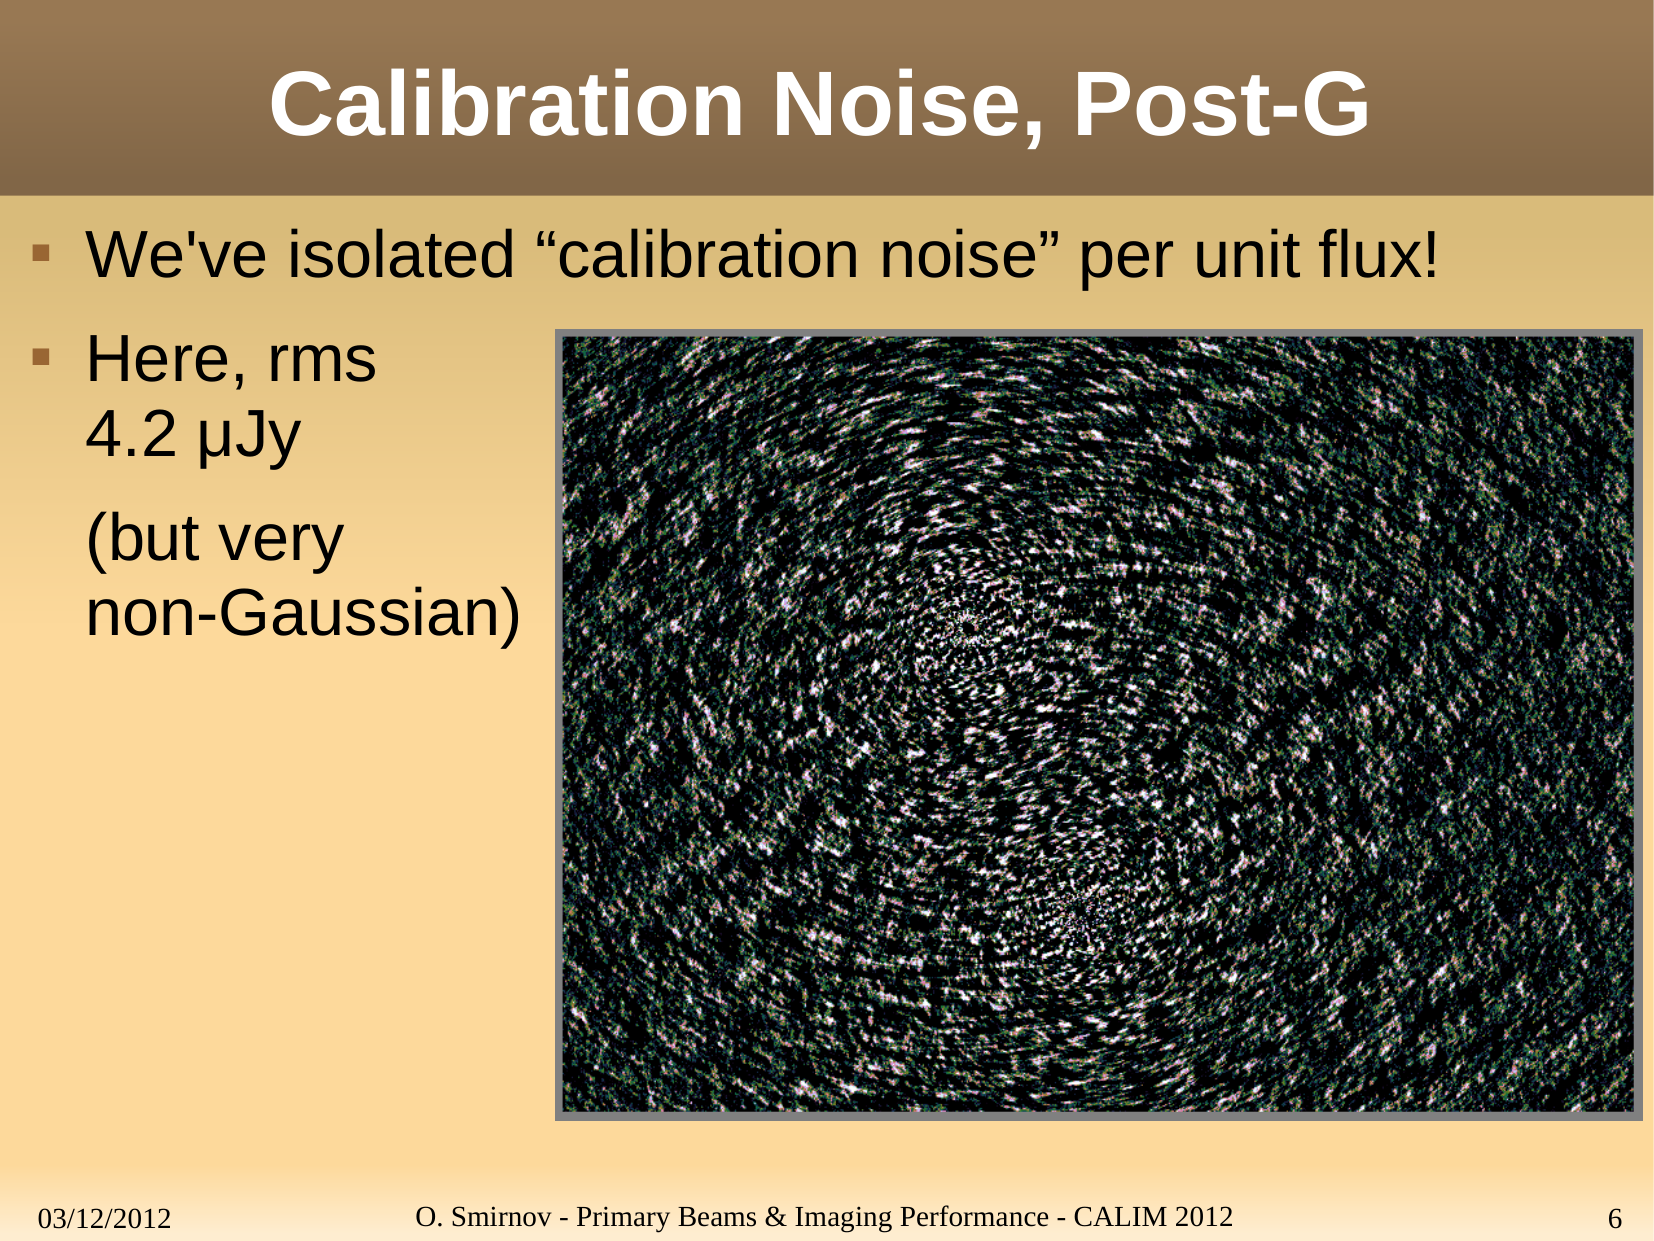

# Calibration Noise, Post-G
We've isolated “calibration noise” per unit flux!
Here, rms
4.2 μJy
(but very
non-Gaussian)
O. Smirnov - Primary Beams & Imaging Performance - CALIM 2012
03/12/2012
6